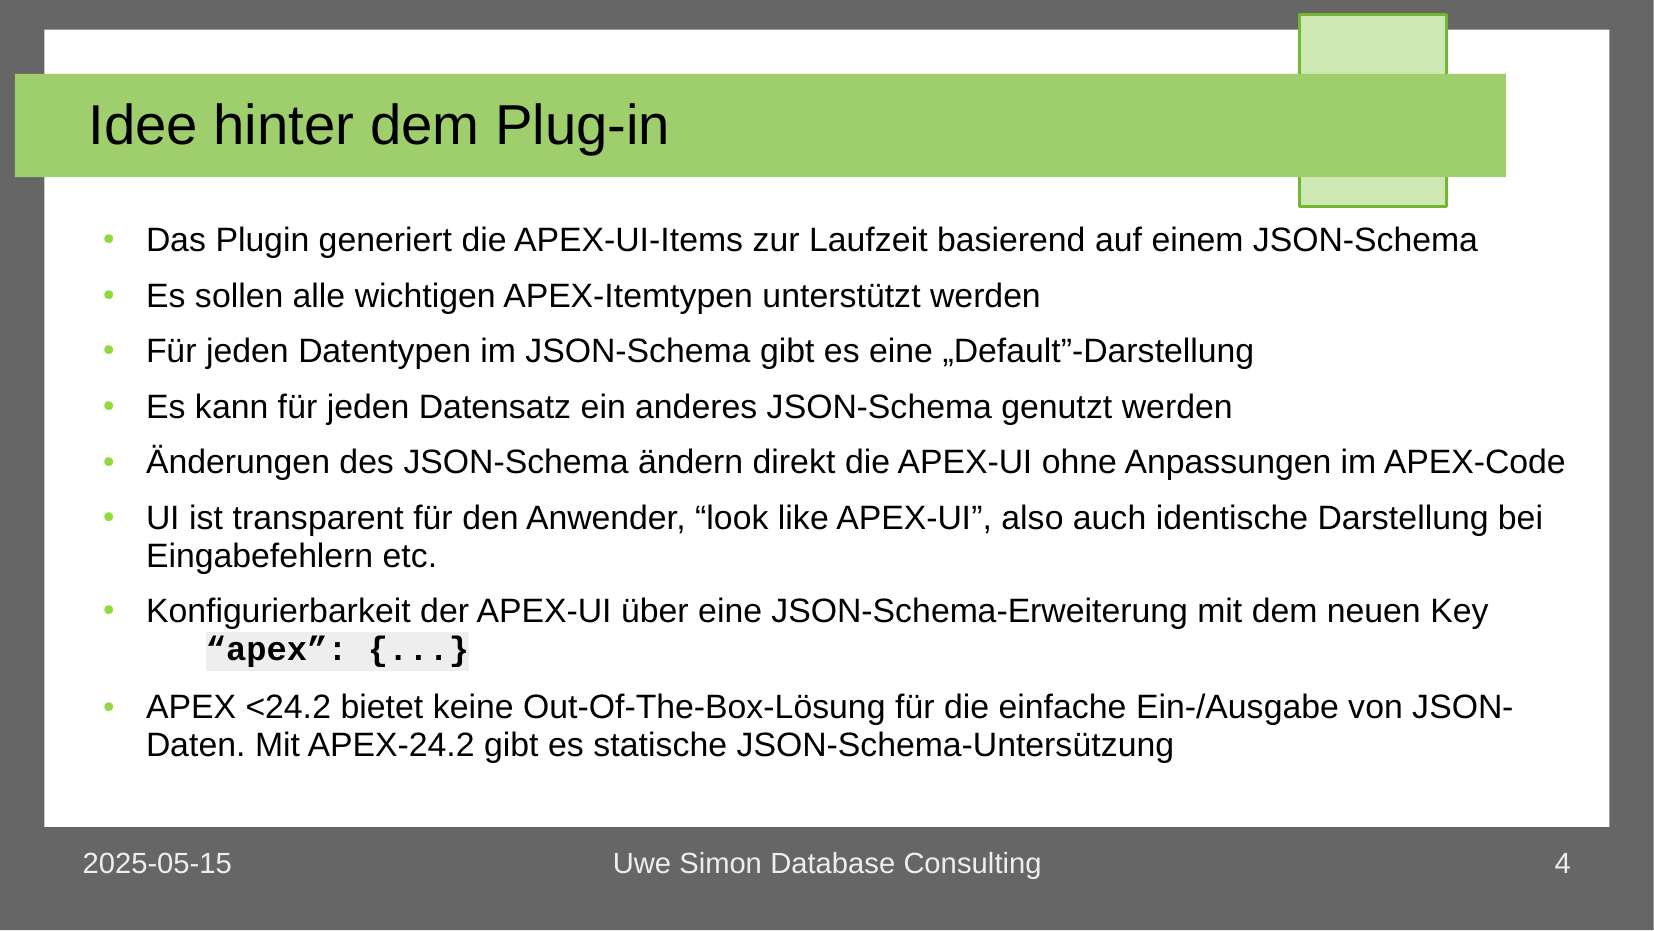

# Idee hinter dem Plug-in
Das Plugin generiert die APEX-UI-Items zur Laufzeit basierend auf einem JSON-Schema
Es sollen alle wichtigen APEX-Itemtypen unterstützt werden
Für jeden Datentypen im JSON-Schema gibt es eine „Default”-Darstellung
Es kann für jeden Datensatz ein anderes JSON-Schema genutzt werden
Änderungen des JSON-Schema ändern direkt die APEX-UI ohne Anpassungen im APEX-Code
UI ist transparent für den Anwender, “look like APEX-UI”, also auch identische Darstellung bei Eingabefehlern etc.
Konfigurierbarkeit der APEX-UI über eine JSON-Schema-Erweiterung mit dem neuen Key
	“apex”: {...}
APEX <24.2 bietet keine Out-Of-The-Box-Lösung für die einfache Ein-/Ausgabe von JSON-Daten. Mit APEX-24.2 gibt es statische JSON-Schema-Untersützung
2024-04-24
Uwe Simon Database Consulting
4